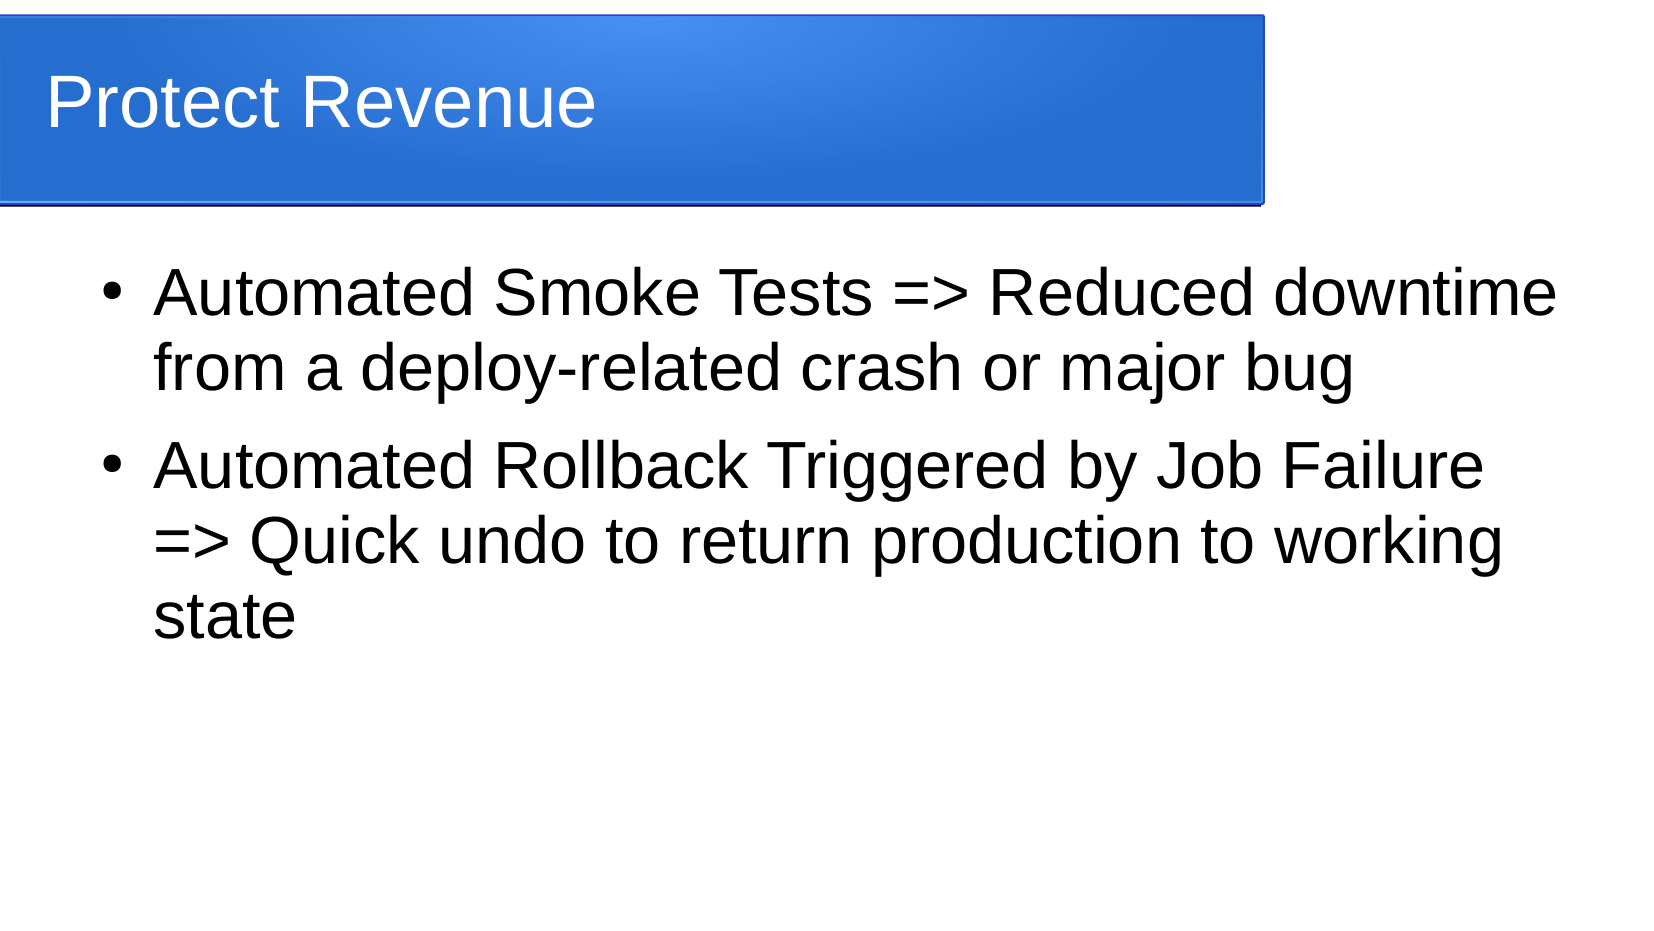

# Protect Revenue
Automated Smoke Tests => Reduced downtime from a deploy-related crash or major bug
Automated Rollback Triggered by Job Failure => Quick undo to return production to working state